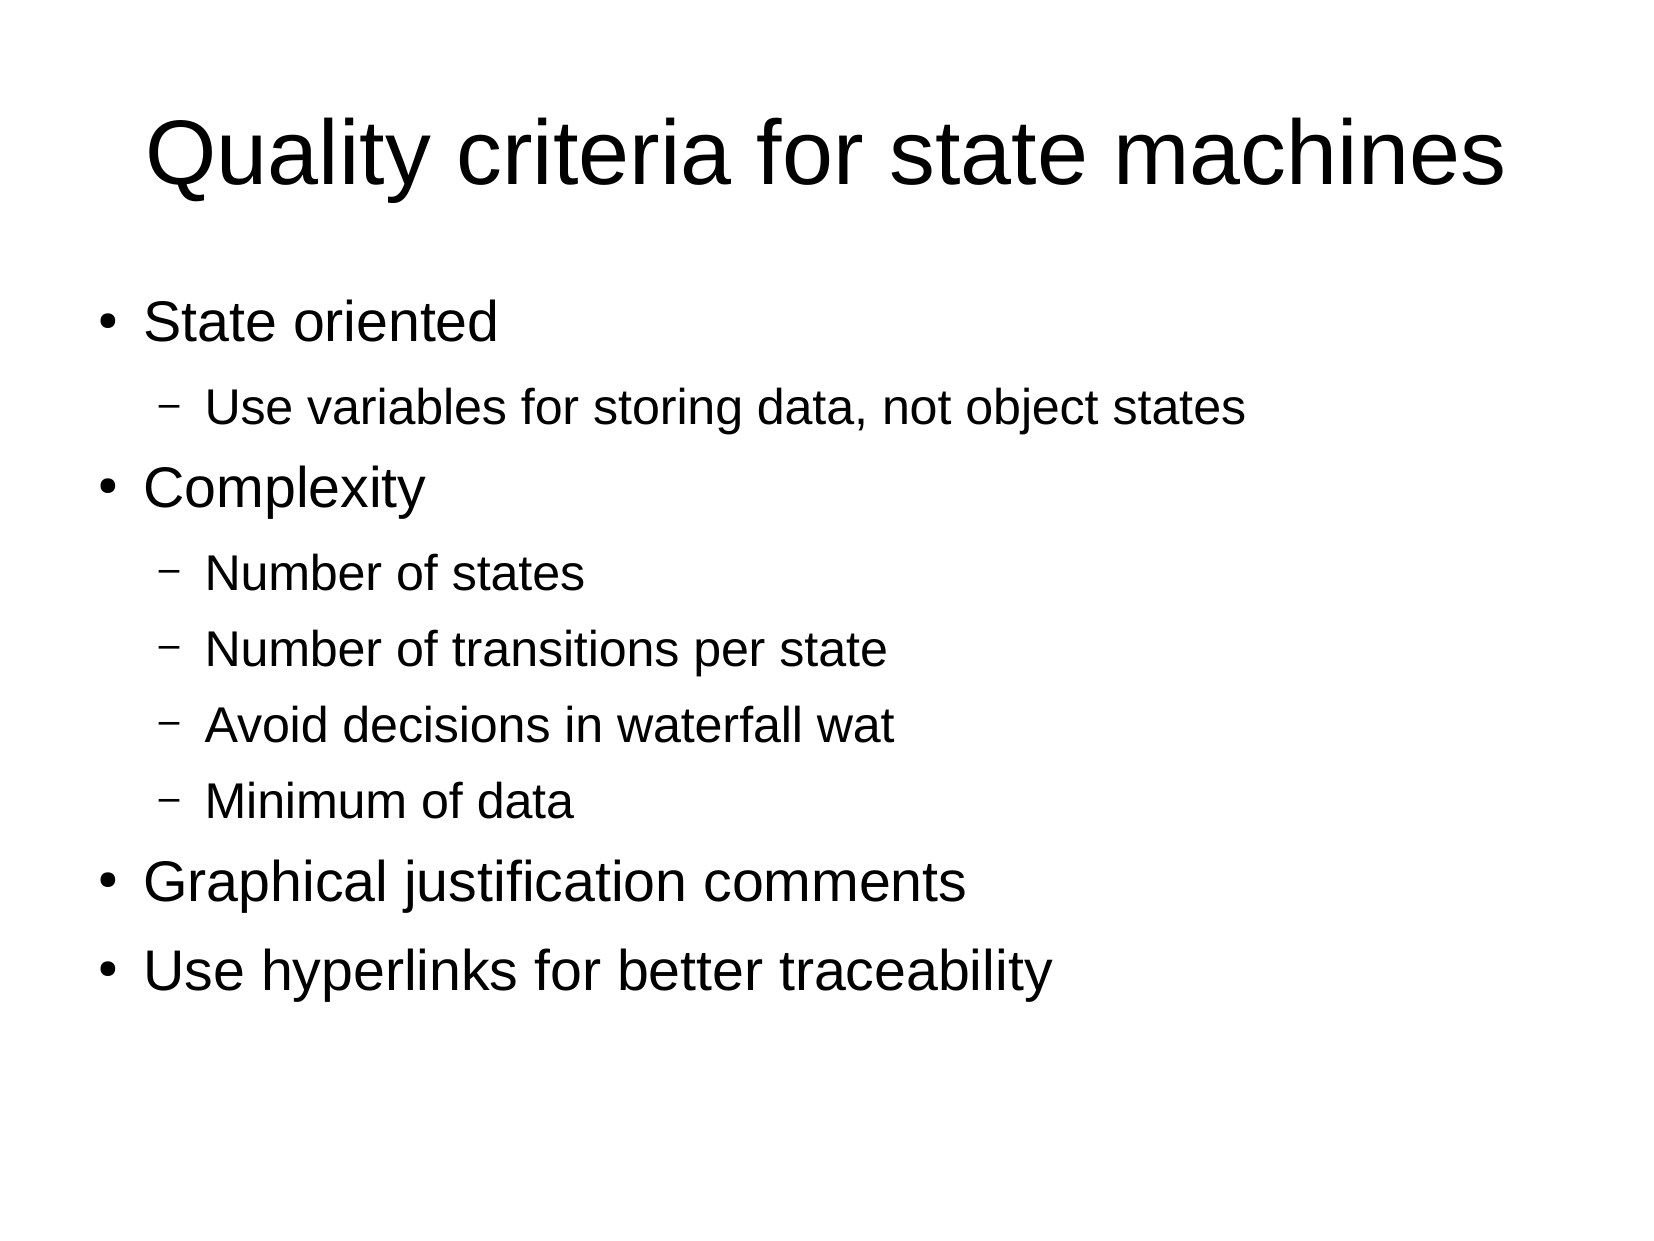

# Quality criteria for state machines
State oriented
Use variables for storing data, not object states
Complexity
Number of states
Number of transitions per state
Avoid decisions in waterfall wat
Minimum of data
Graphical justification comments
Use hyperlinks for better traceability